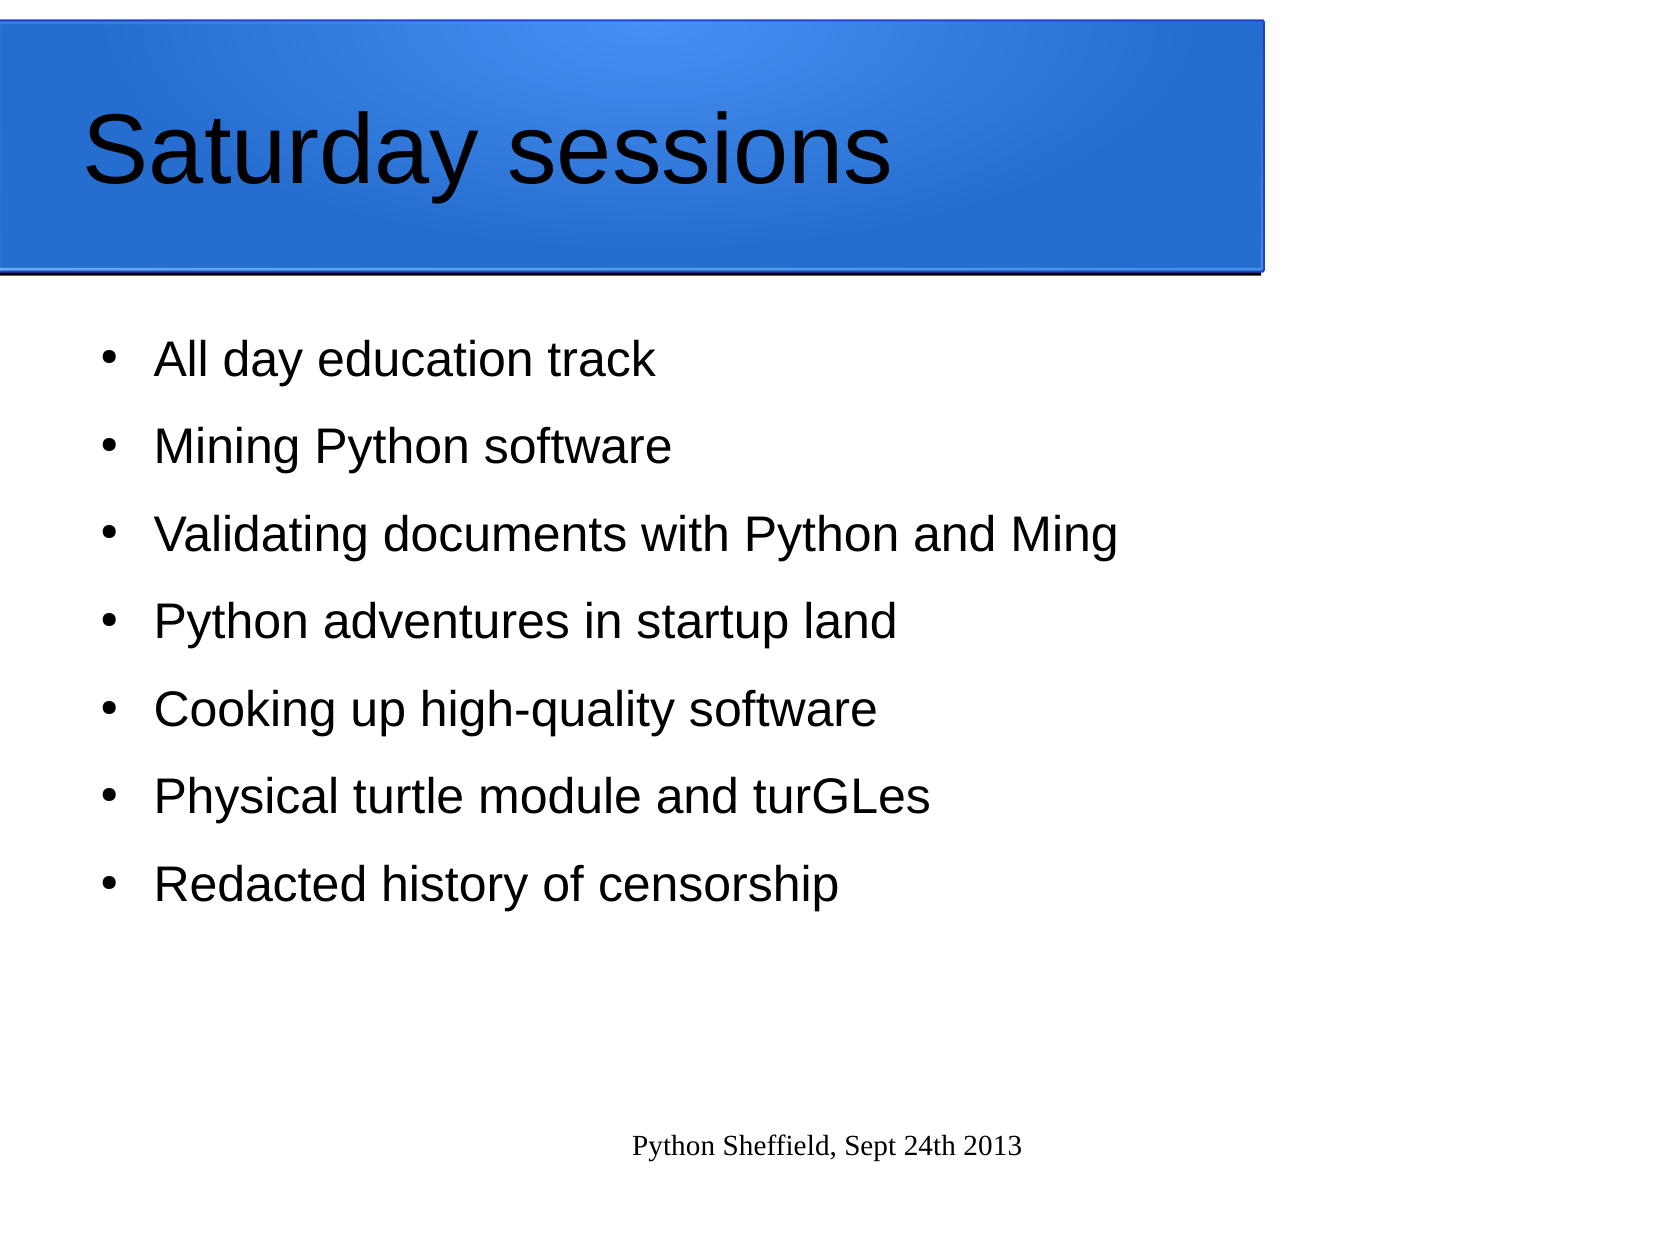

# Saturday sessions
All day education track
Mining Python software
Validating documents with Python and Ming
Python adventures in startup land
Cooking up high-quality software
Physical turtle module and turGLes
Redacted history of censorship
Python Sheffield, Sept 24th 2013